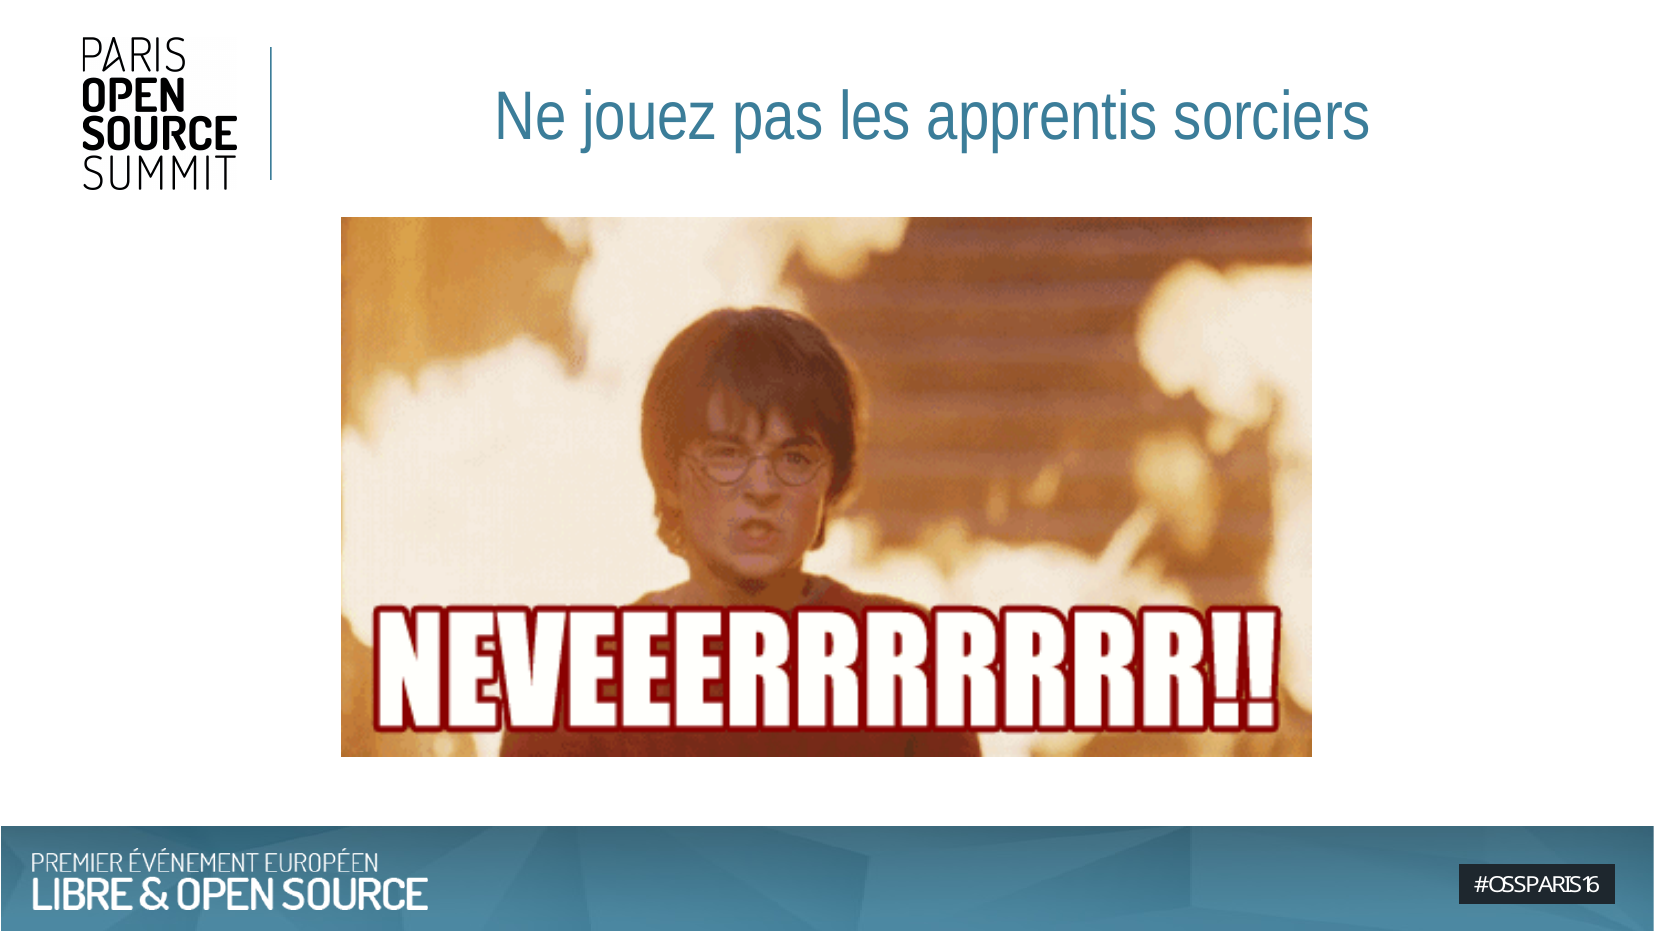

# Ne jouez pas les apprentis sorciers